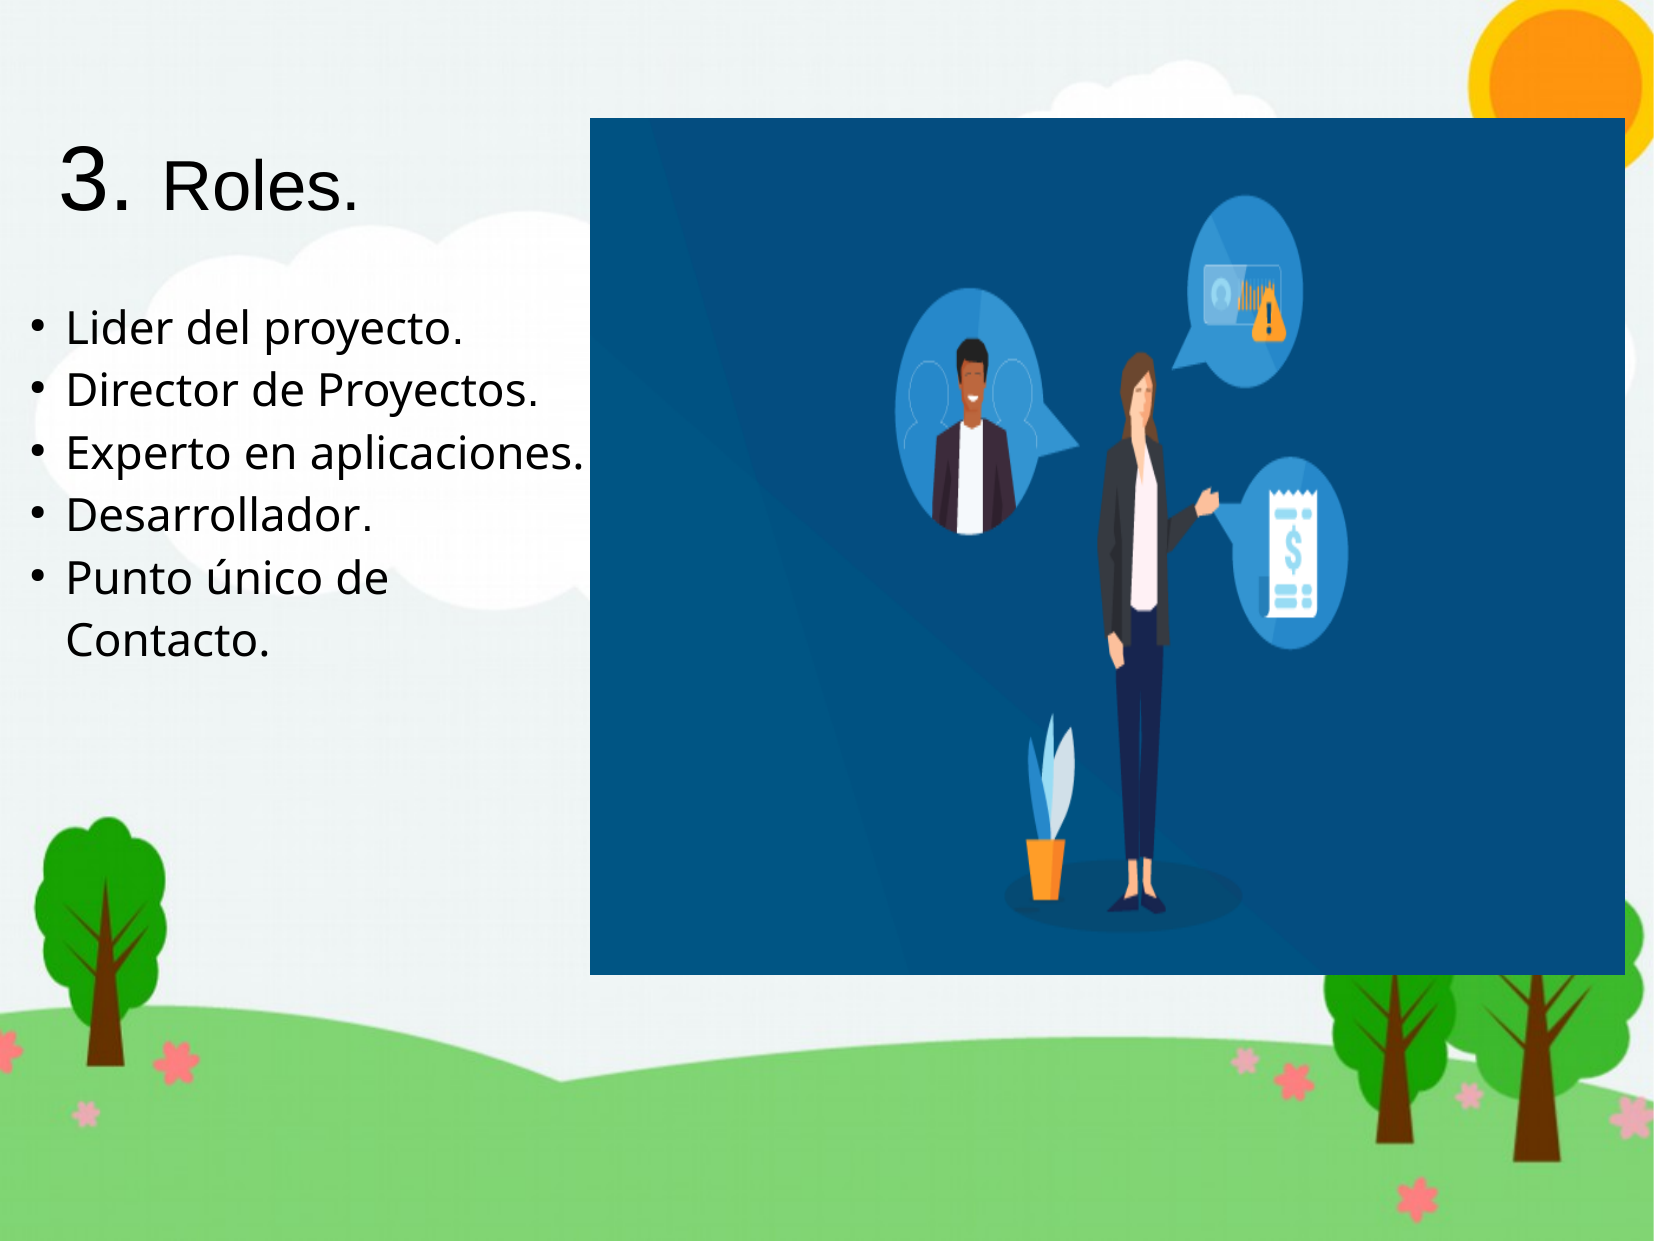

# 3. Roles.
Lider del proyecto.
Director de Proyectos.
Experto en aplicaciones.
Desarrollador.
Punto único de Contacto.